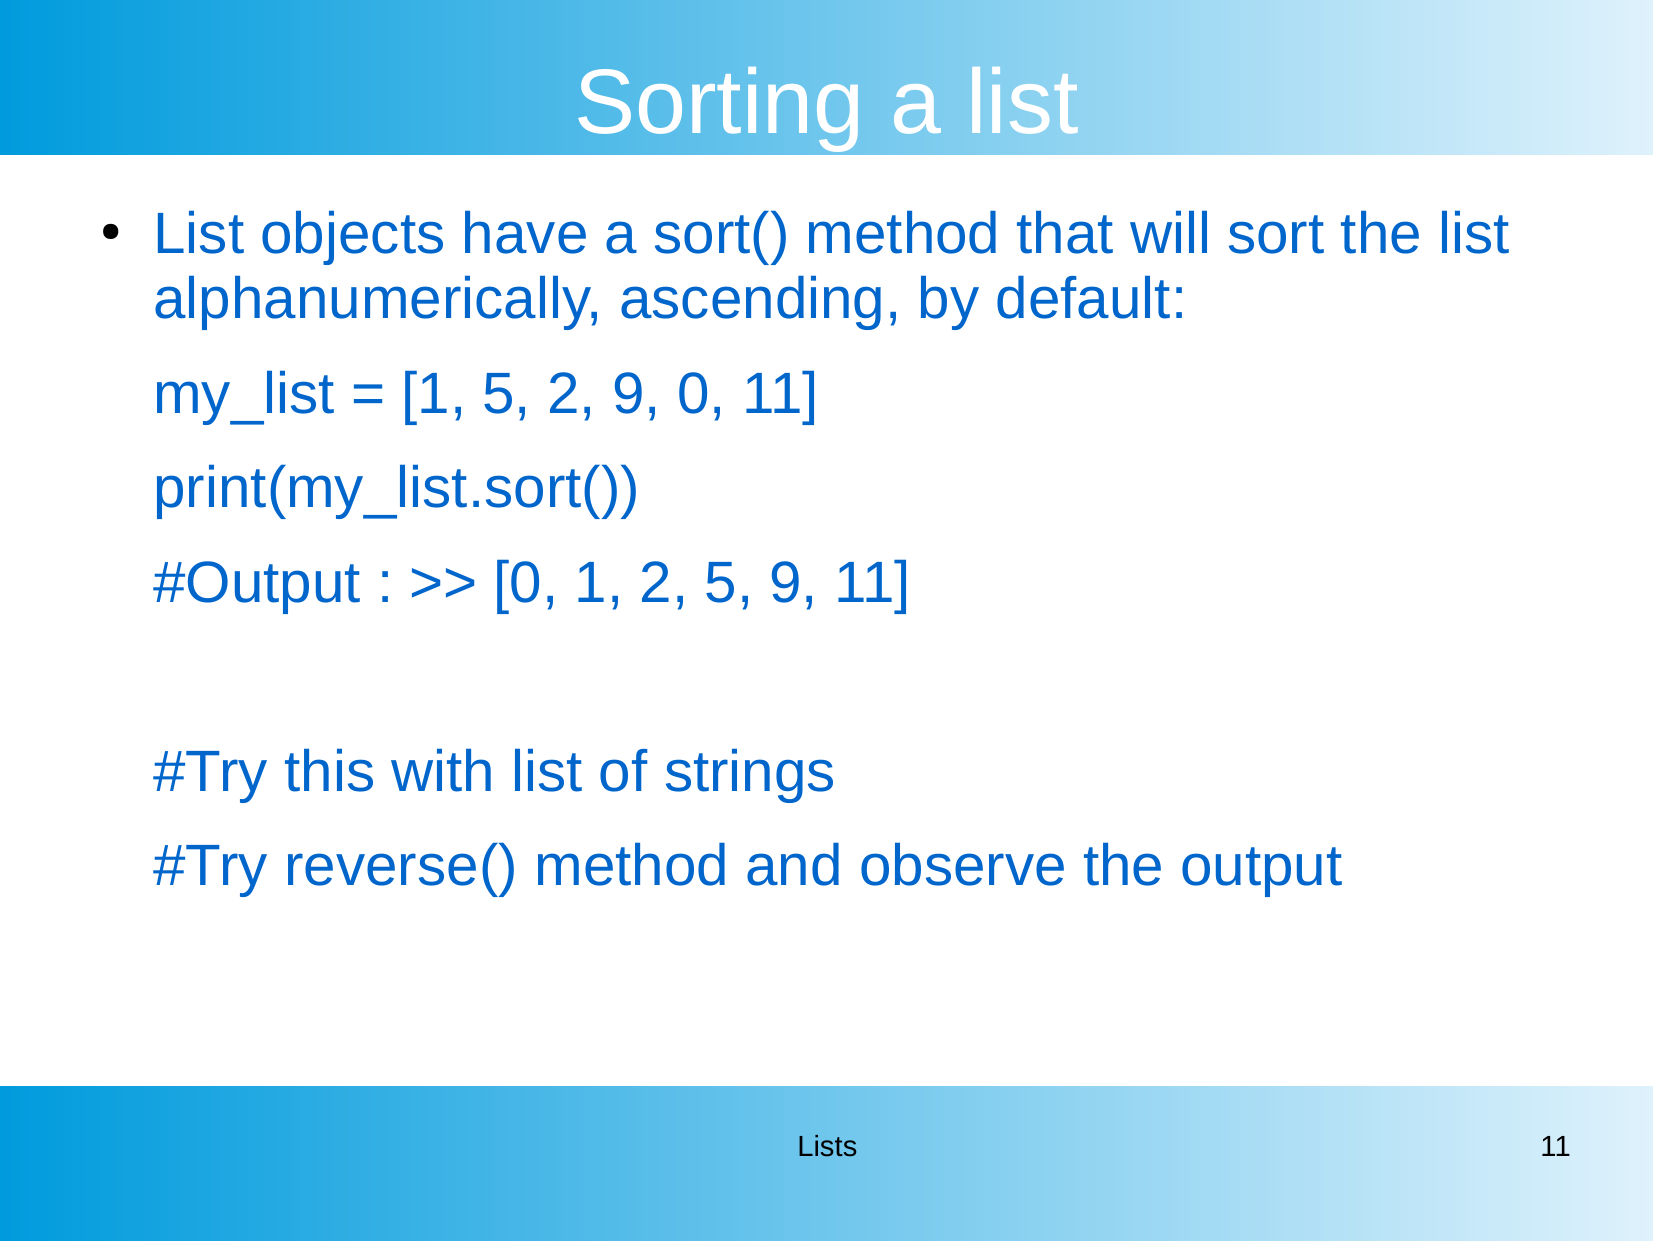

# Sorting a list
List objects have a sort() method that will sort the list alphanumerically, ascending, by default:
my_list = [1, 5, 2, 9, 0, 11]
print(my_list.sort())
#Output : >> [0, 1, 2, 5, 9, 11]
#Try this with list of strings
#Try reverse() method and observe the output
Lists
11